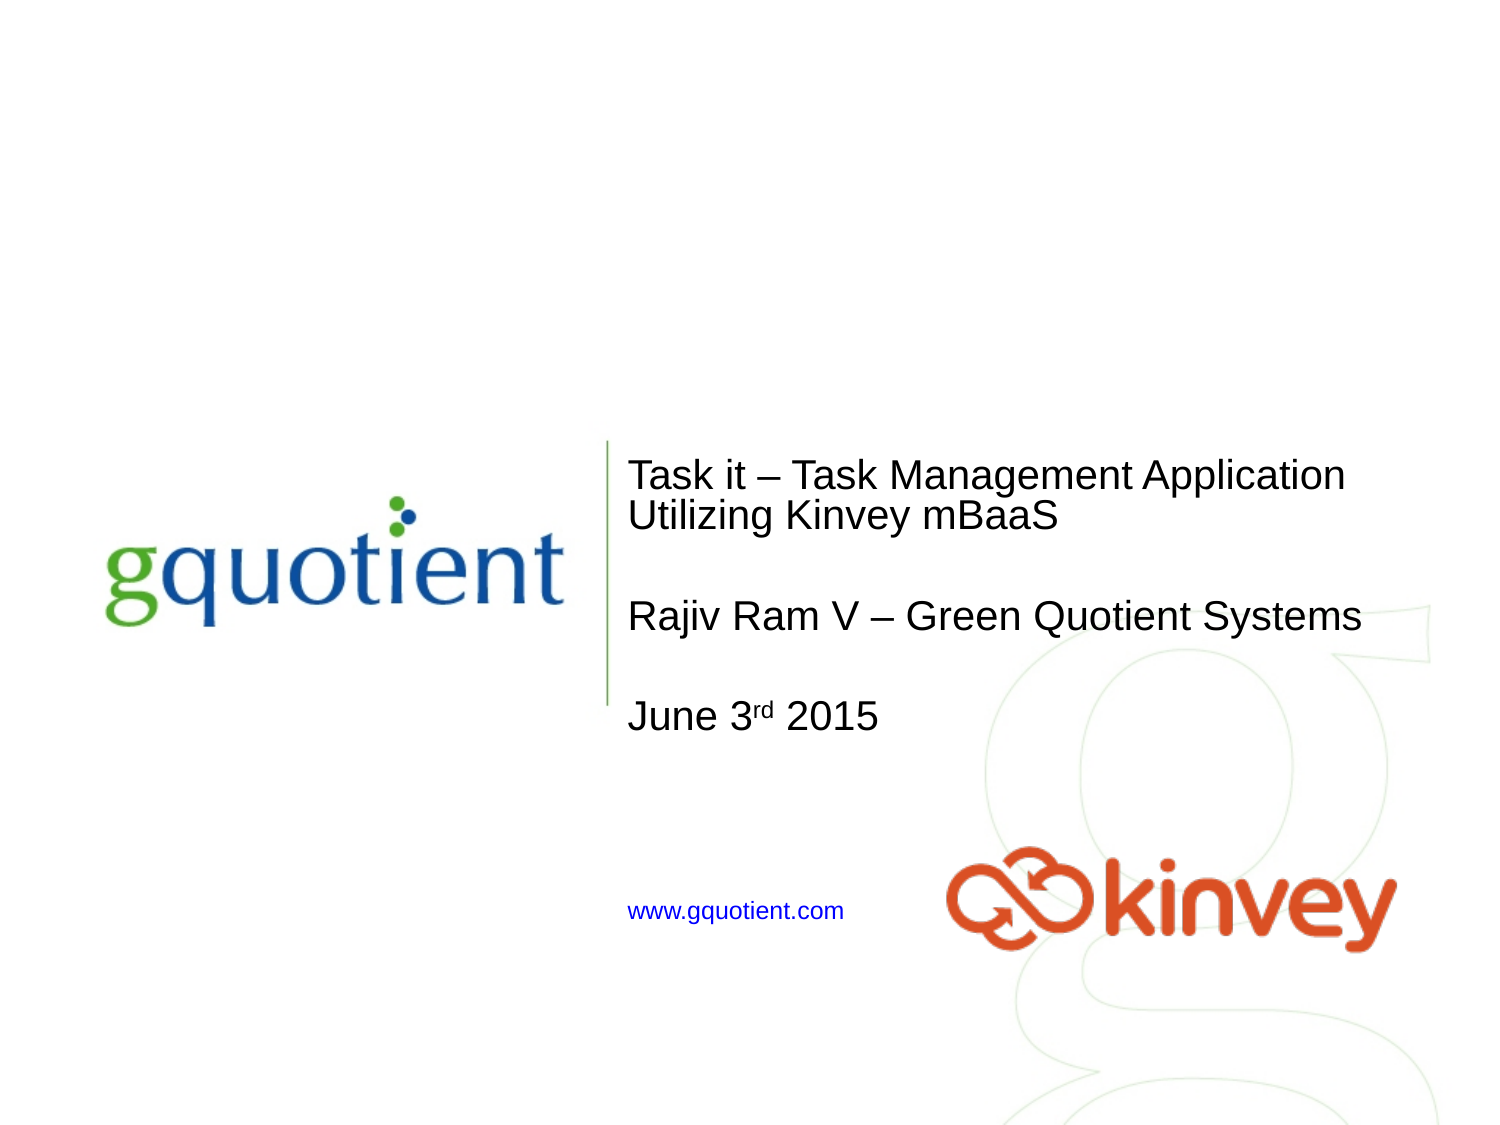

# Task it – Task Management Application Utilizing Kinvey mBaaS
Rajiv Ram V – Green Quotient Systems
June 3rd 2015
www.gquotient.com